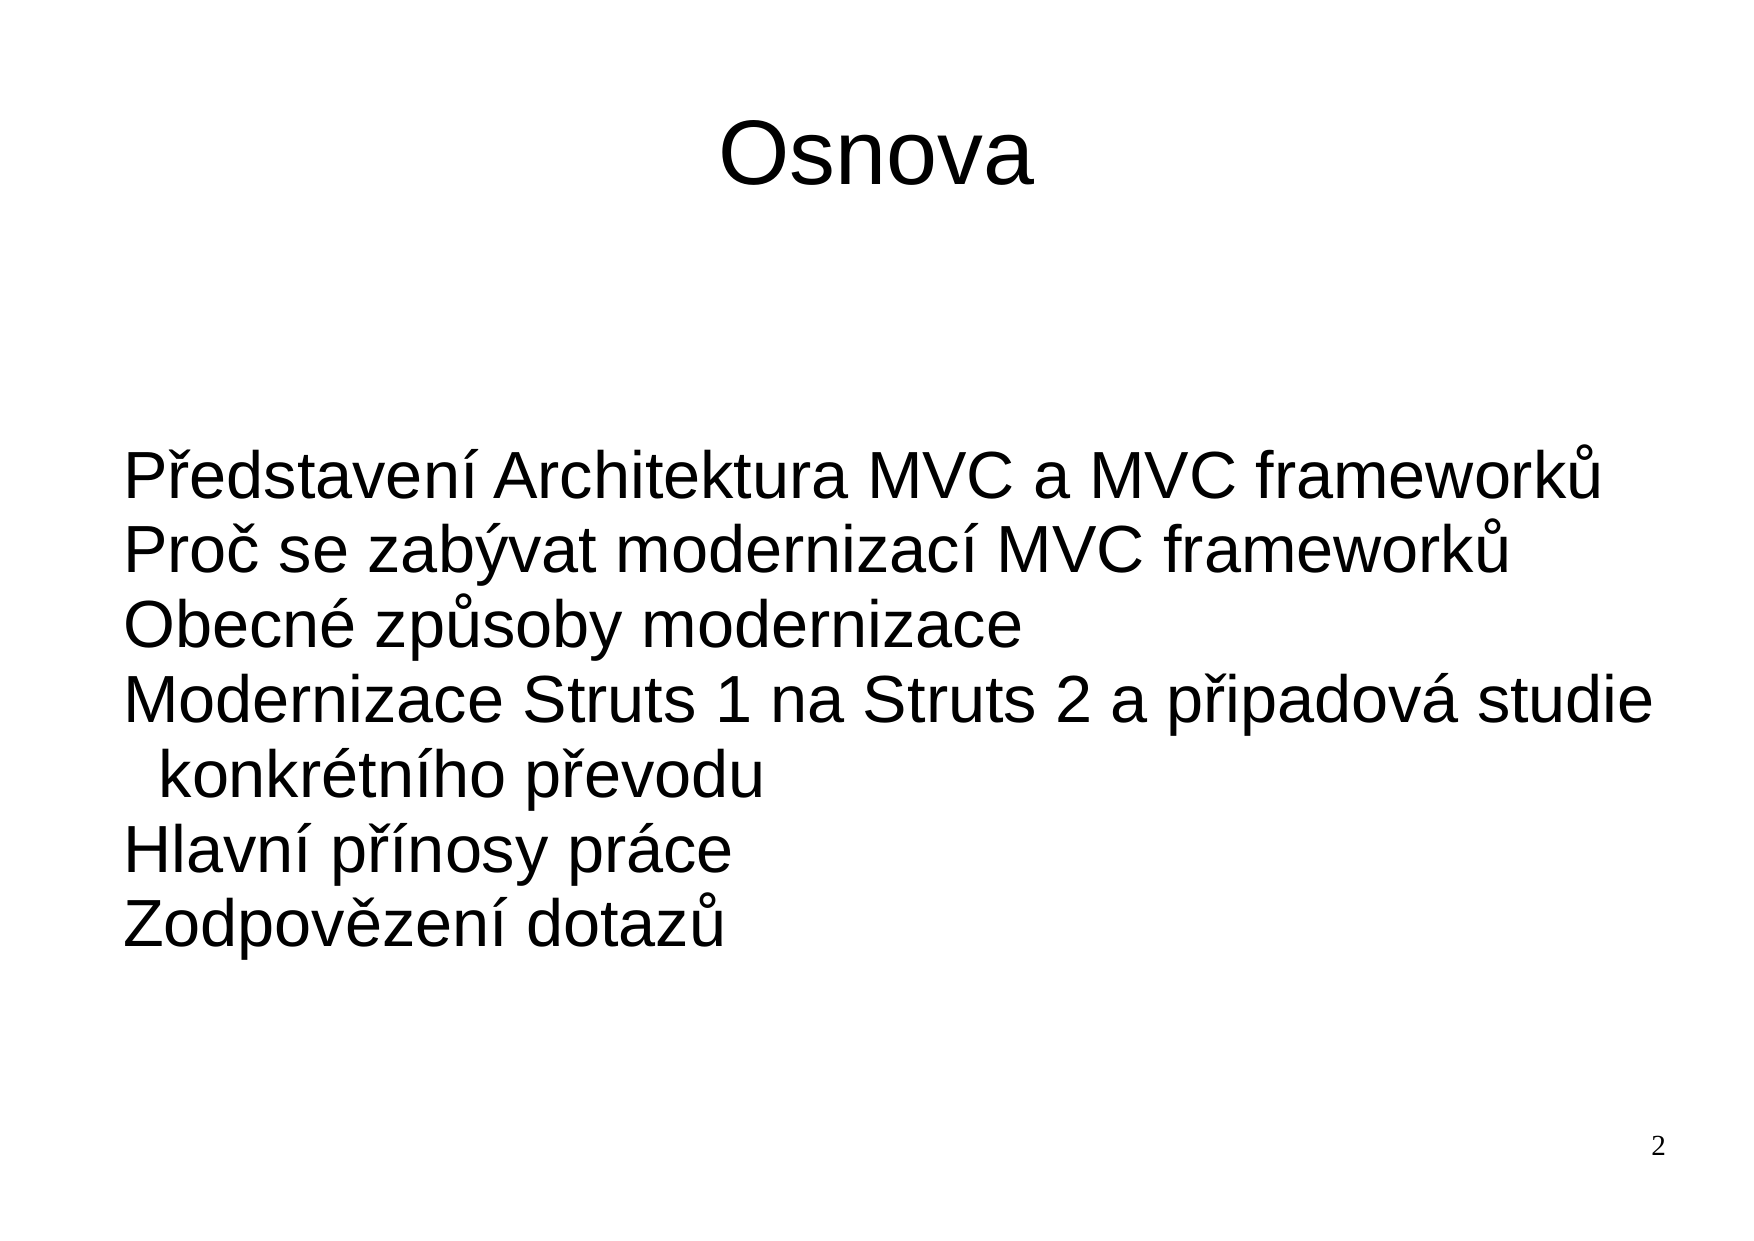

# Osnova
Představení Architektura MVC a MVC frameworků
Proč se zabývat modernizací MVC frameworků
Obecné způsoby modernizace
Modernizace Struts 1 na Struts 2 a připadová studie konkrétního převodu
Hlavní přínosy práce
Zodpovězení dotazů
2